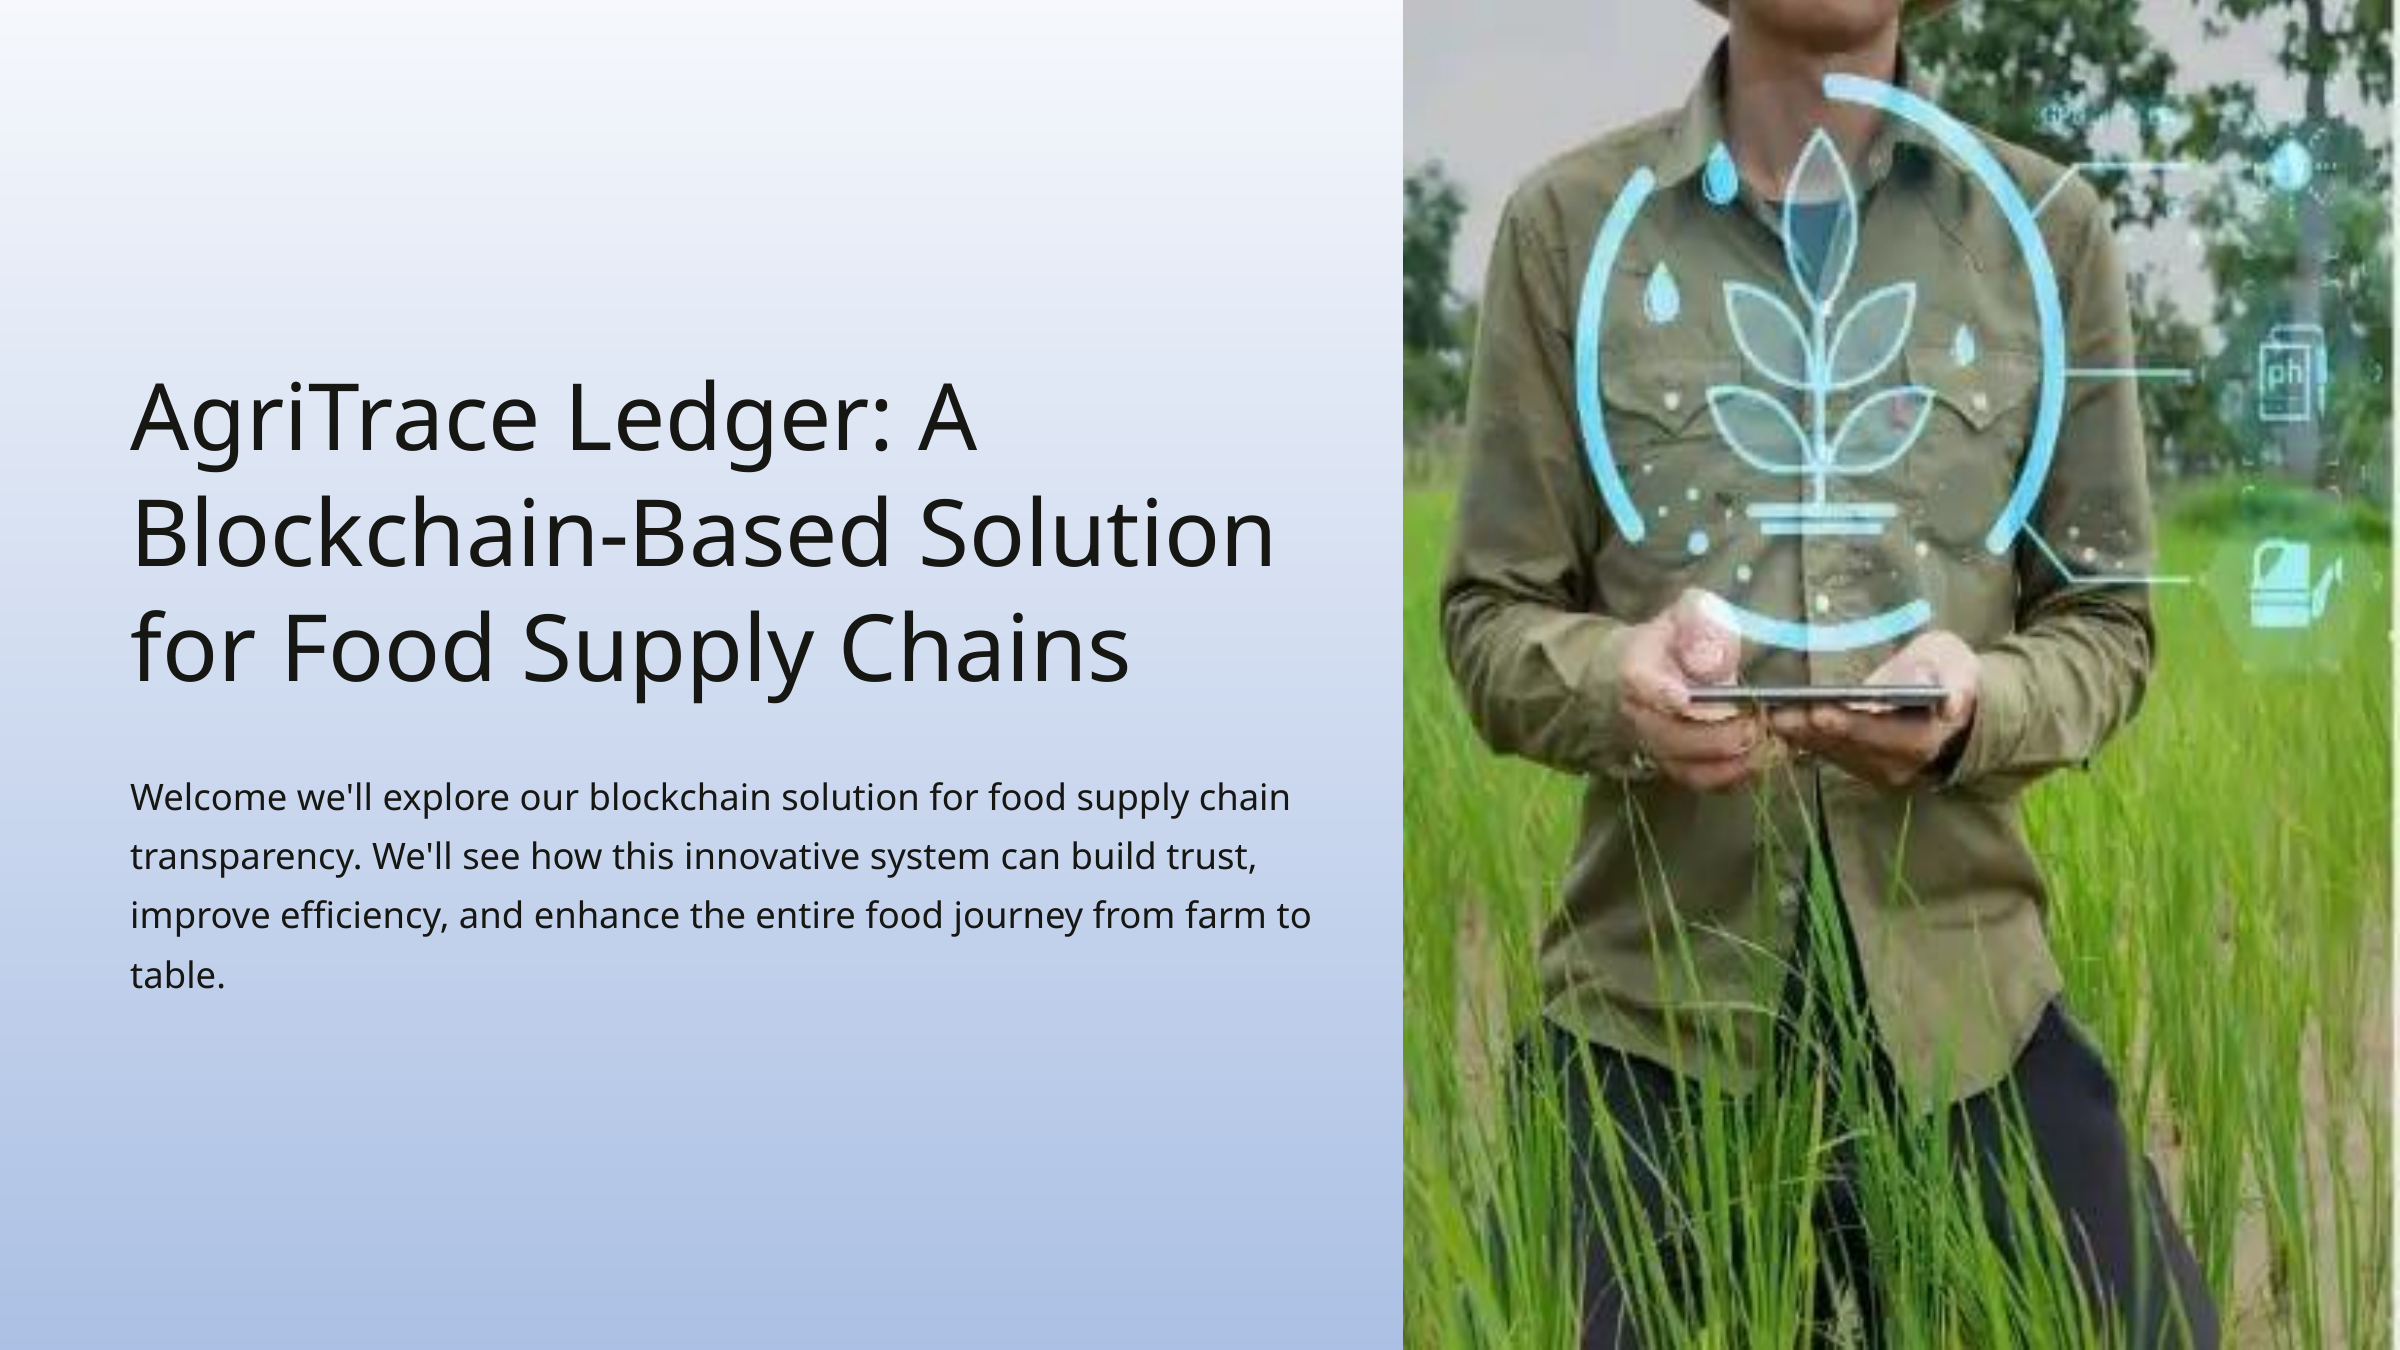

AgriTrace Ledger: A Blockchain-Based Solution for Food Supply Chains
Welcome we'll explore our blockchain solution for food supply chain transparency. We'll see how this innovative system can build trust, improve efficiency, and enhance the entire food journey from farm to table.